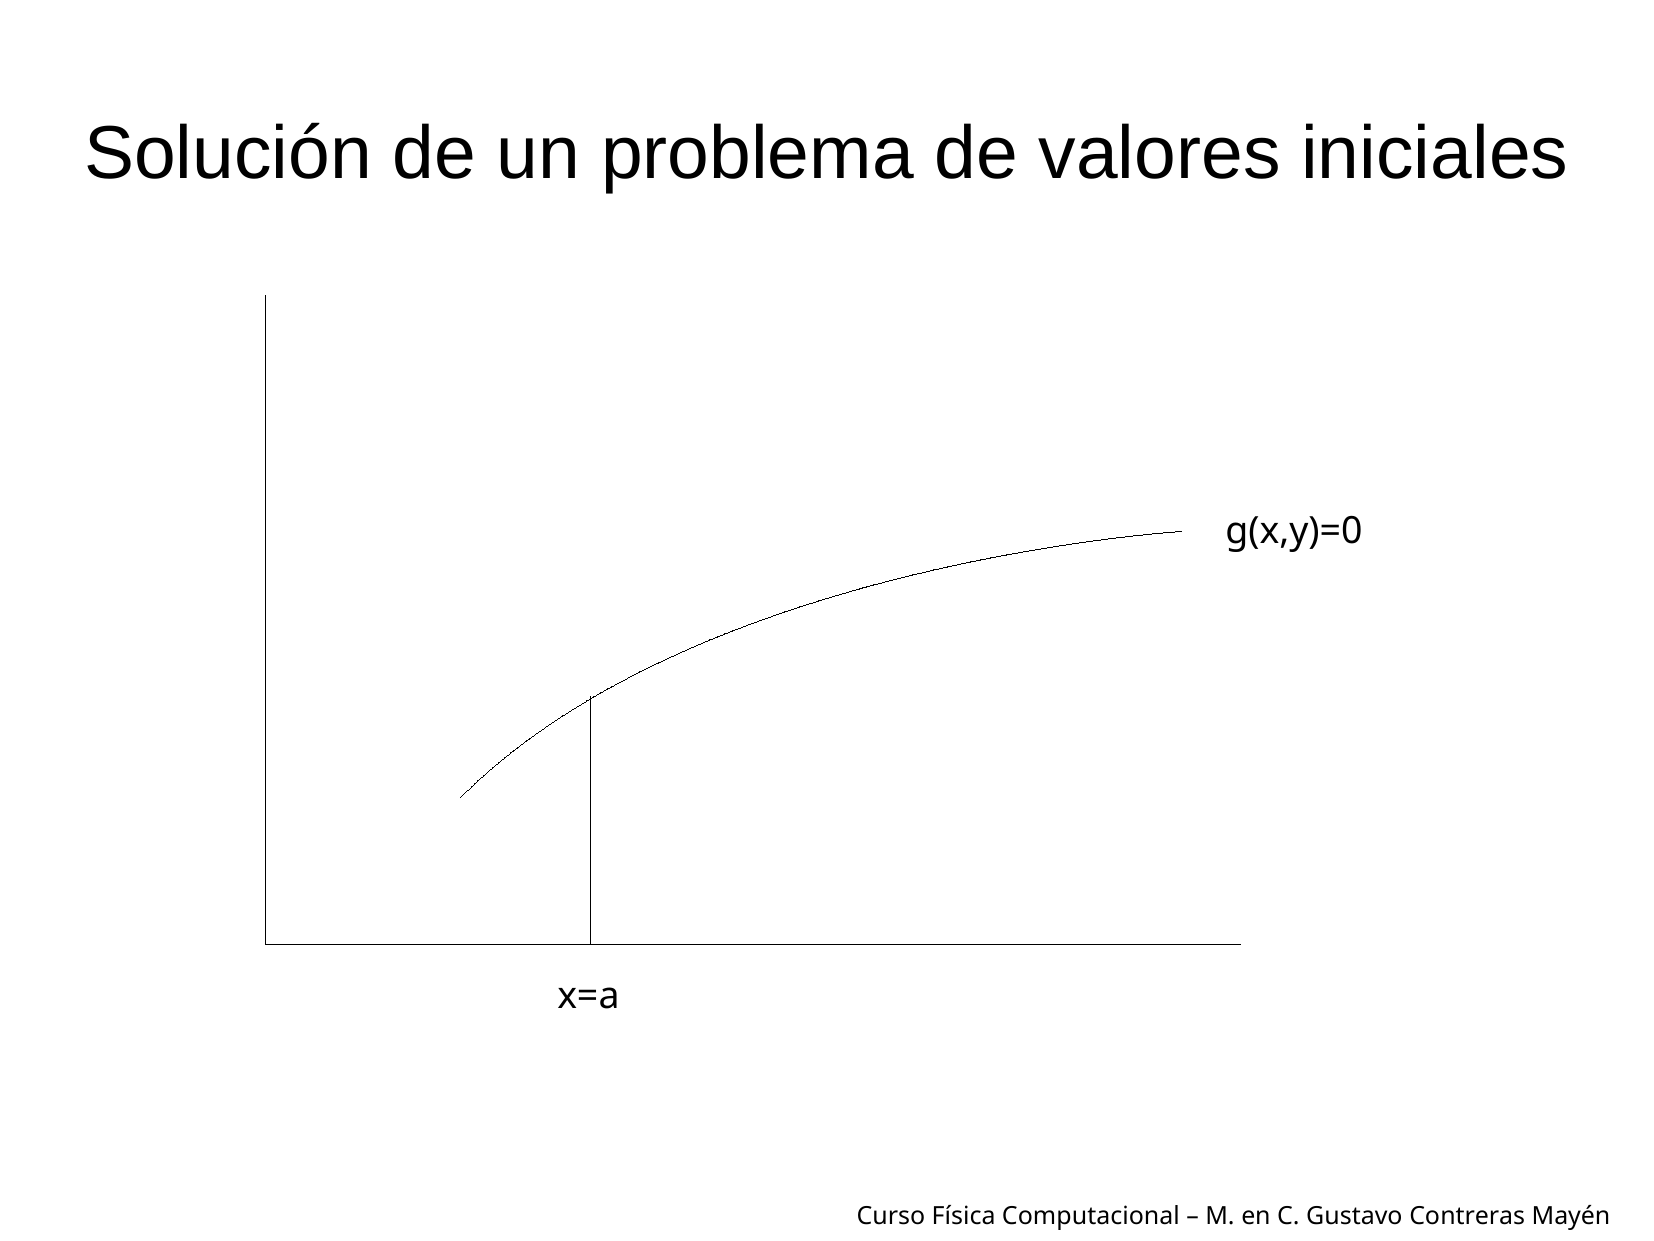

# Solución de un problema de valores iniciales
g(x,y)=0
x=a